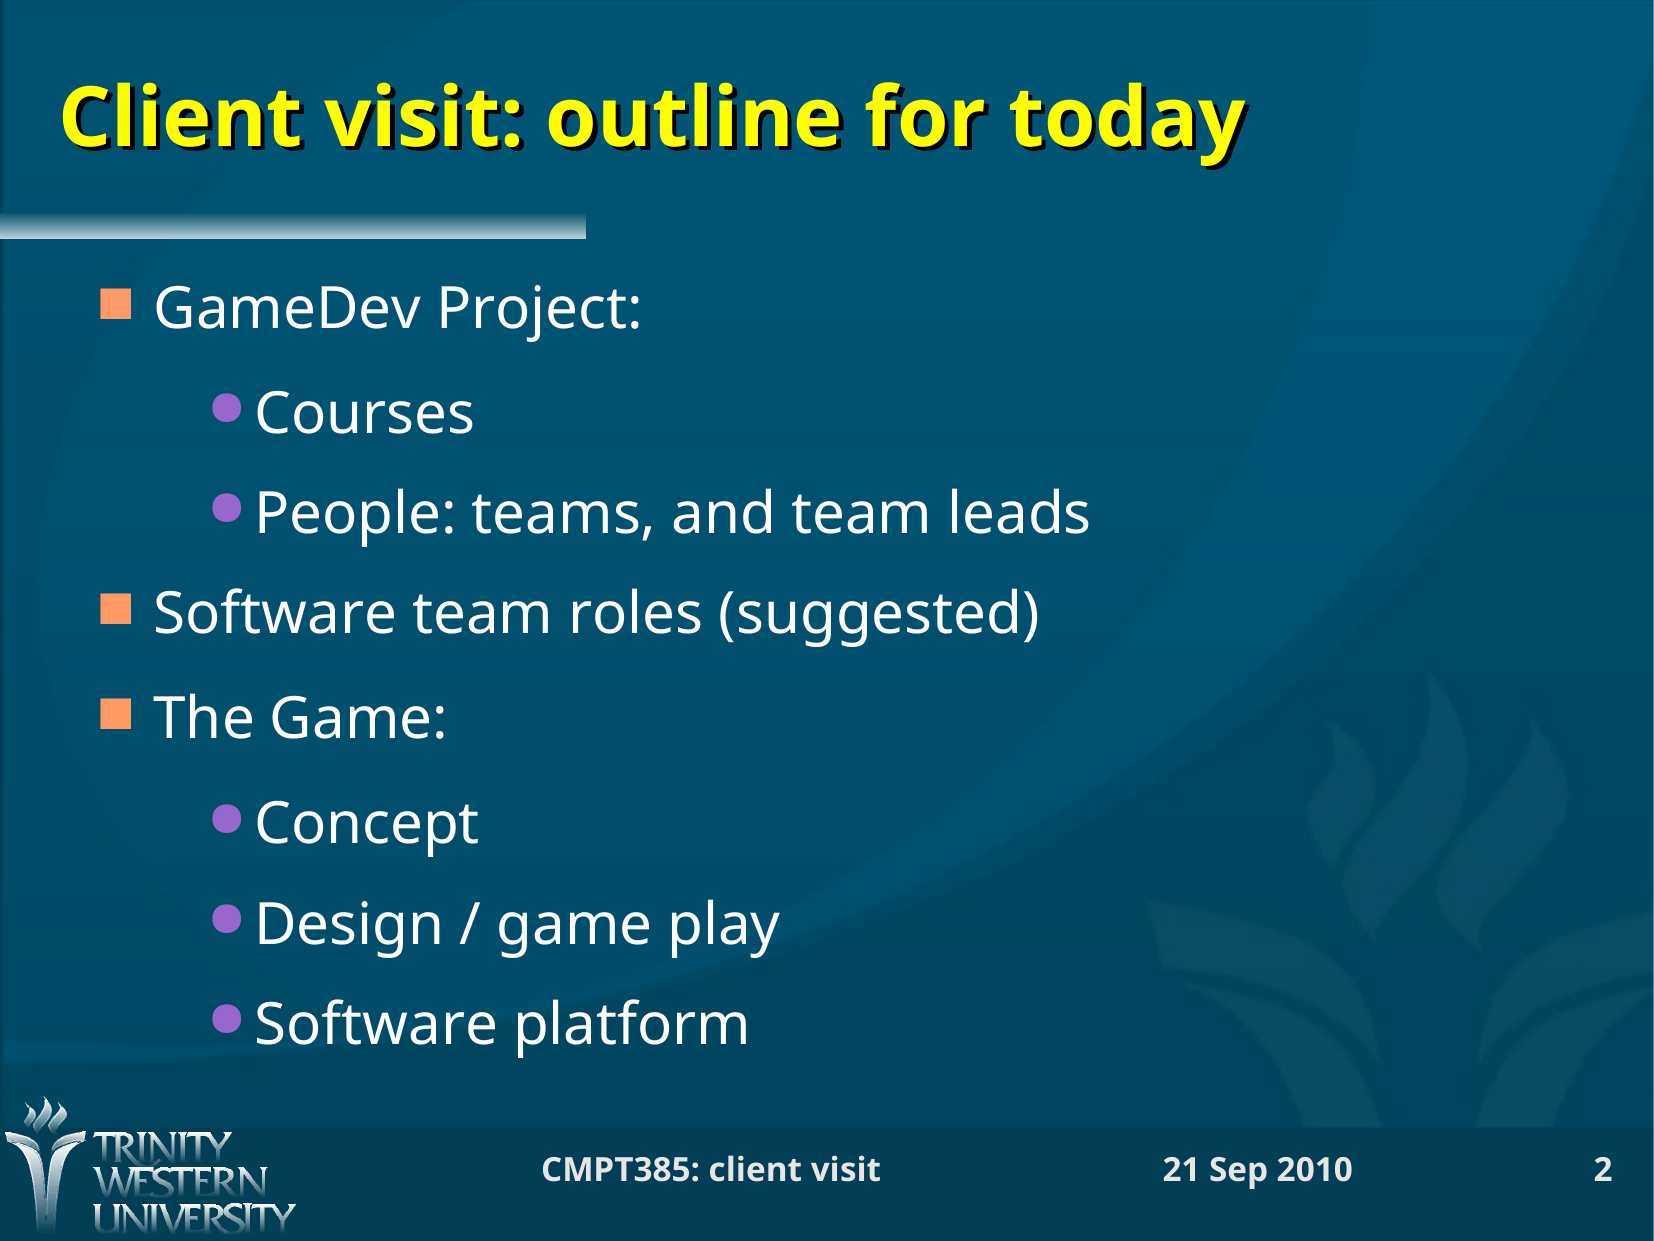

# Client visit: outline for today
GameDev Project:
Courses
People: teams, and team leads
Software team roles (suggested)
The Game:
Concept
Design / game play
Software platform
CMPT385: client visit
21 Sep 2010
2